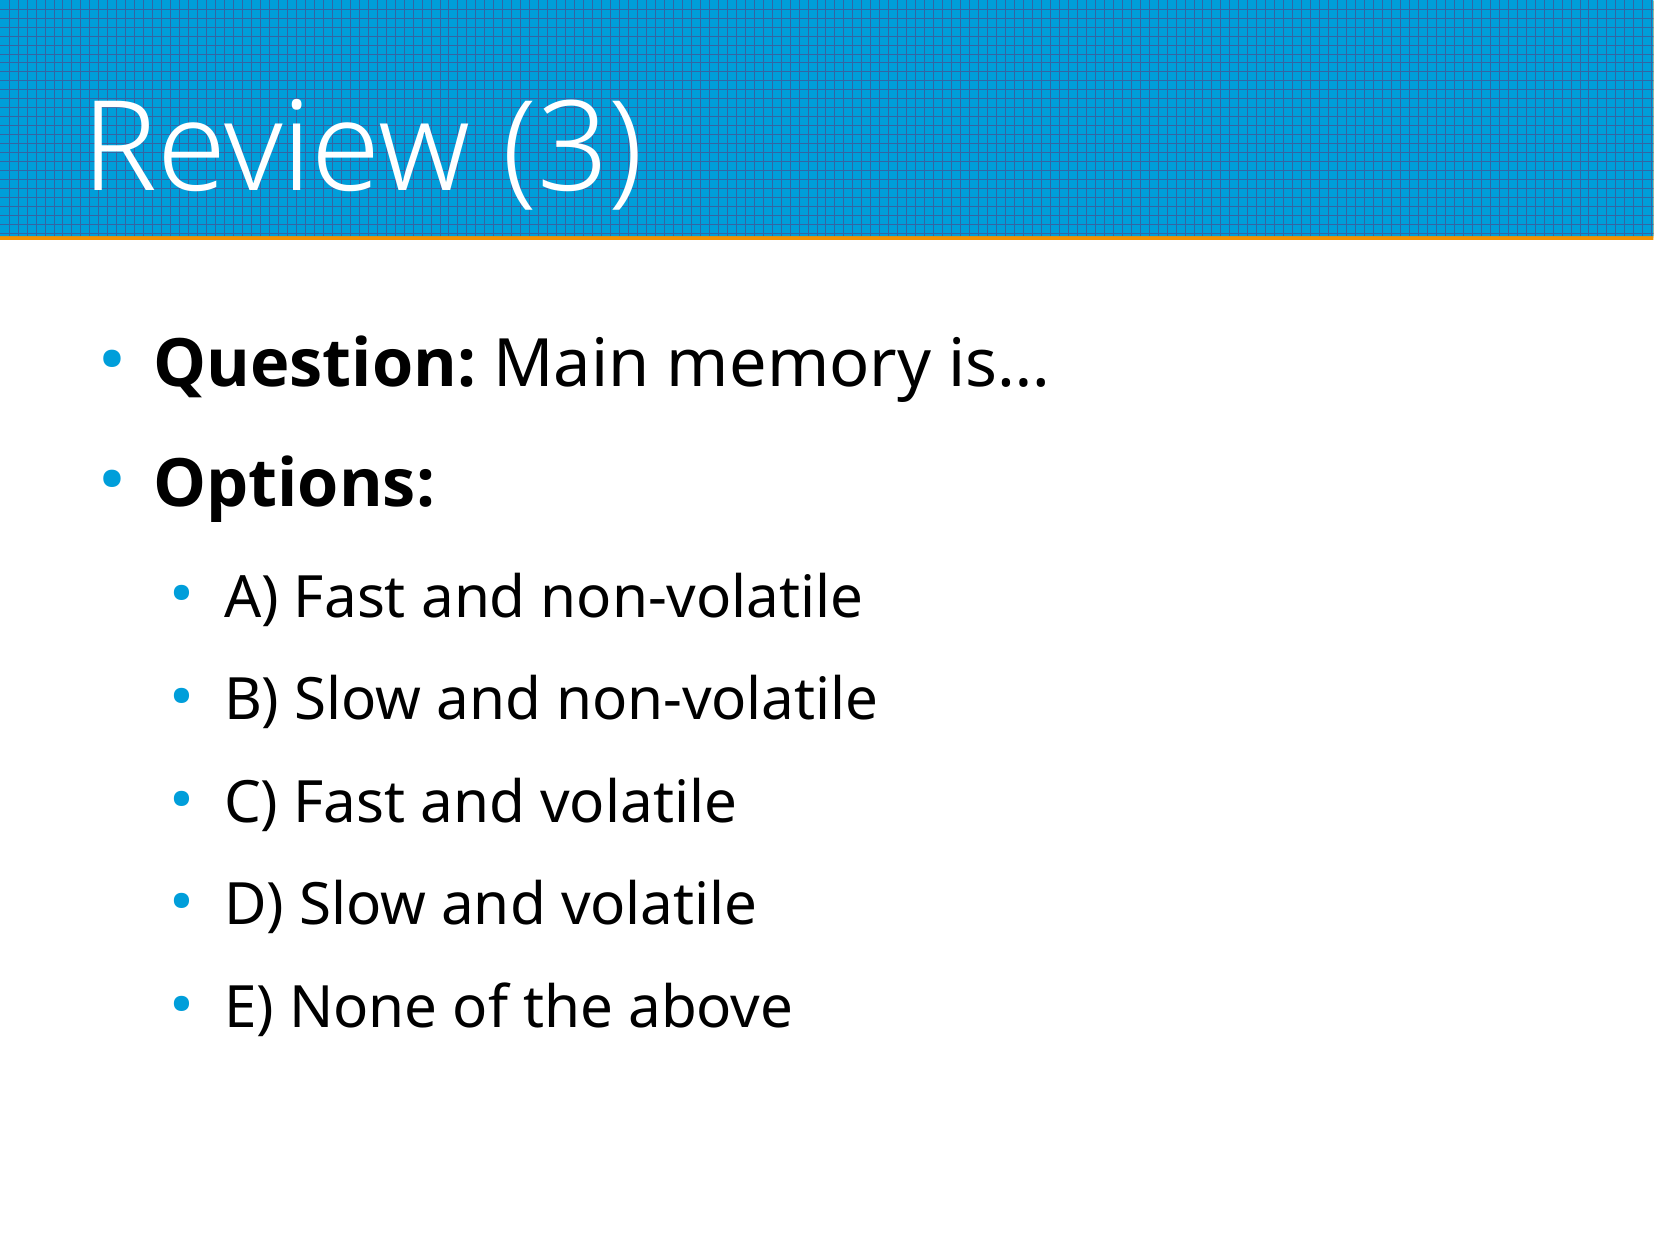

# Review (3)
Question: Main memory is…
Options:
A) Fast and non-volatile
B) Slow and non-volatile
C) Fast and volatile
D) Slow and volatile
E) None of the above